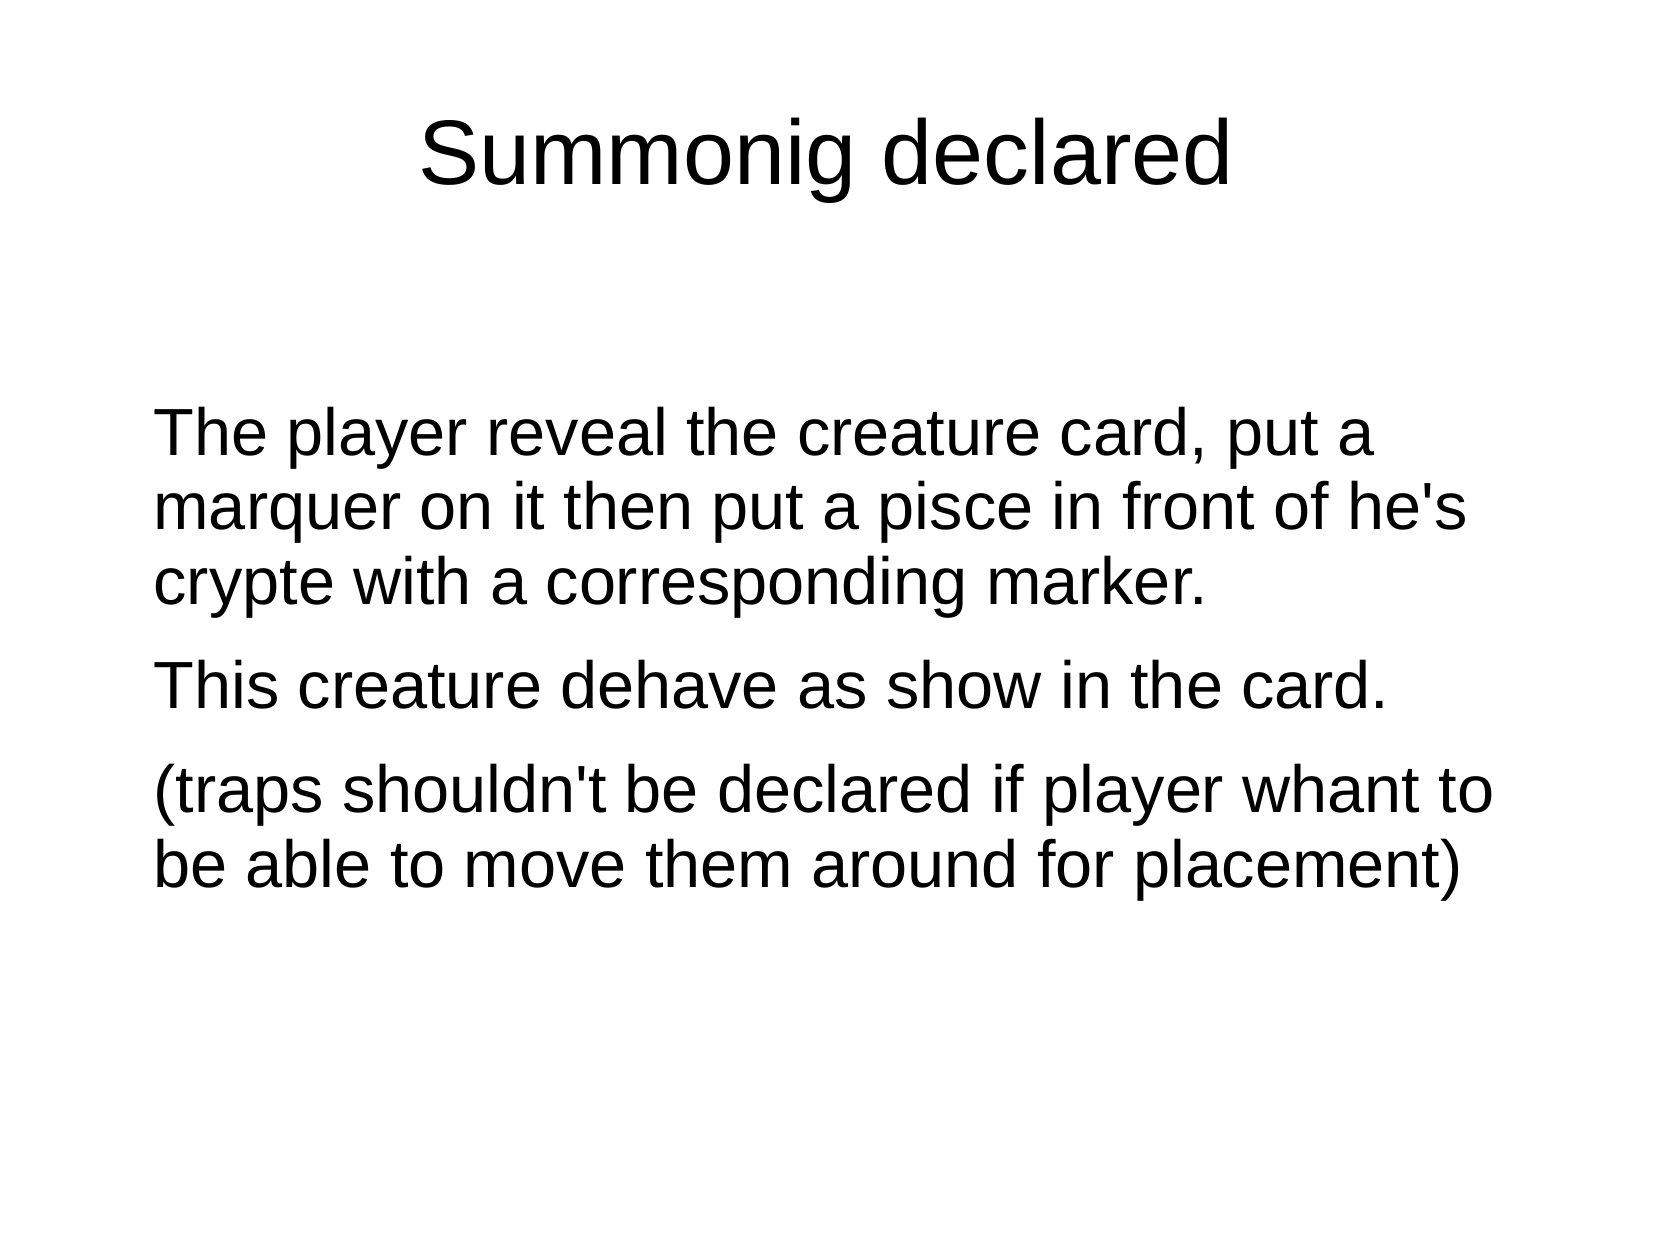

# Summonig declared
The player reveal the creature card, put a marquer on it then put a pisce in front of he's crypte with a corresponding marker.
This creature dehave as show in the card.
(traps shouldn't be declared if player whant to be able to move them around for placement)